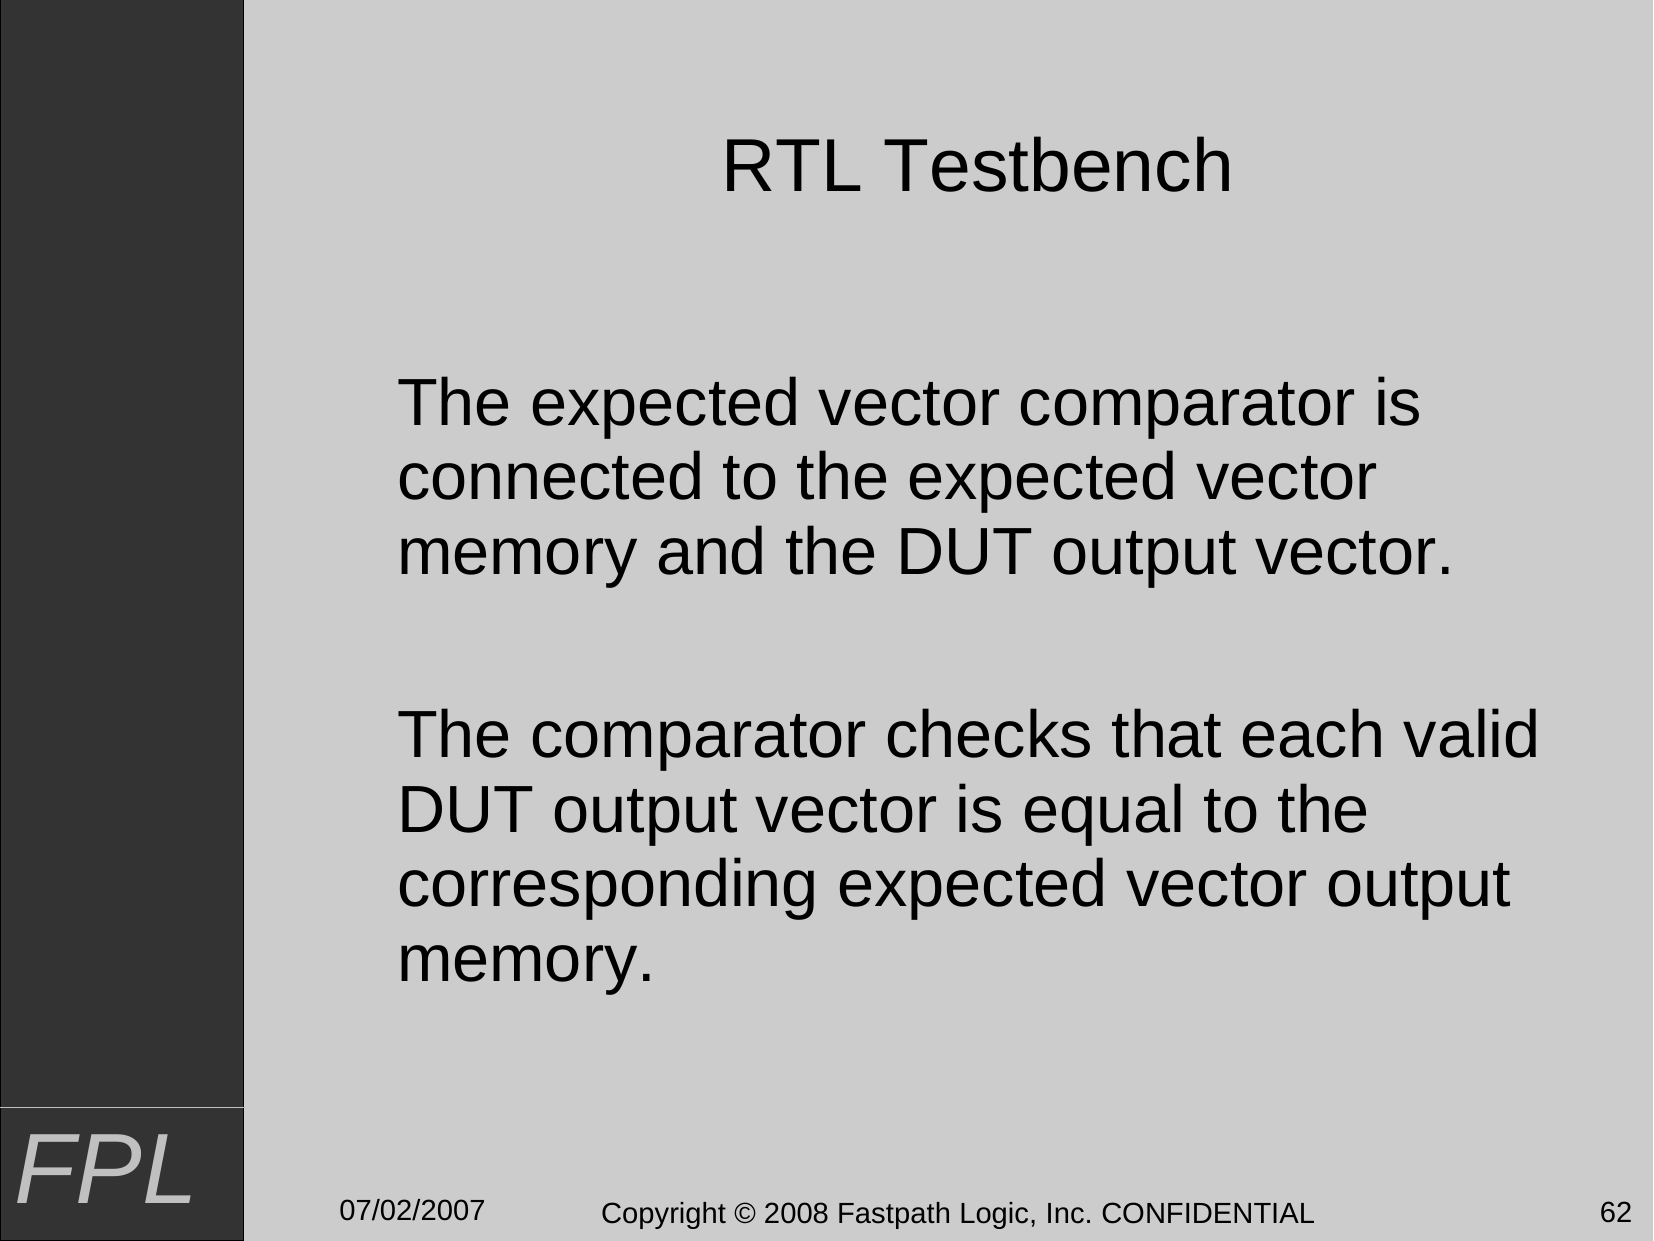

# RTL Testbench
The expected vector comparator is connected to the expected vector memory and the DUT output vector.
The comparator checks that each valid DUT output vector is equal to the corresponding expected vector output memory.
07/02/2007
62
© 2007 FASTPATH LOGIC INC.